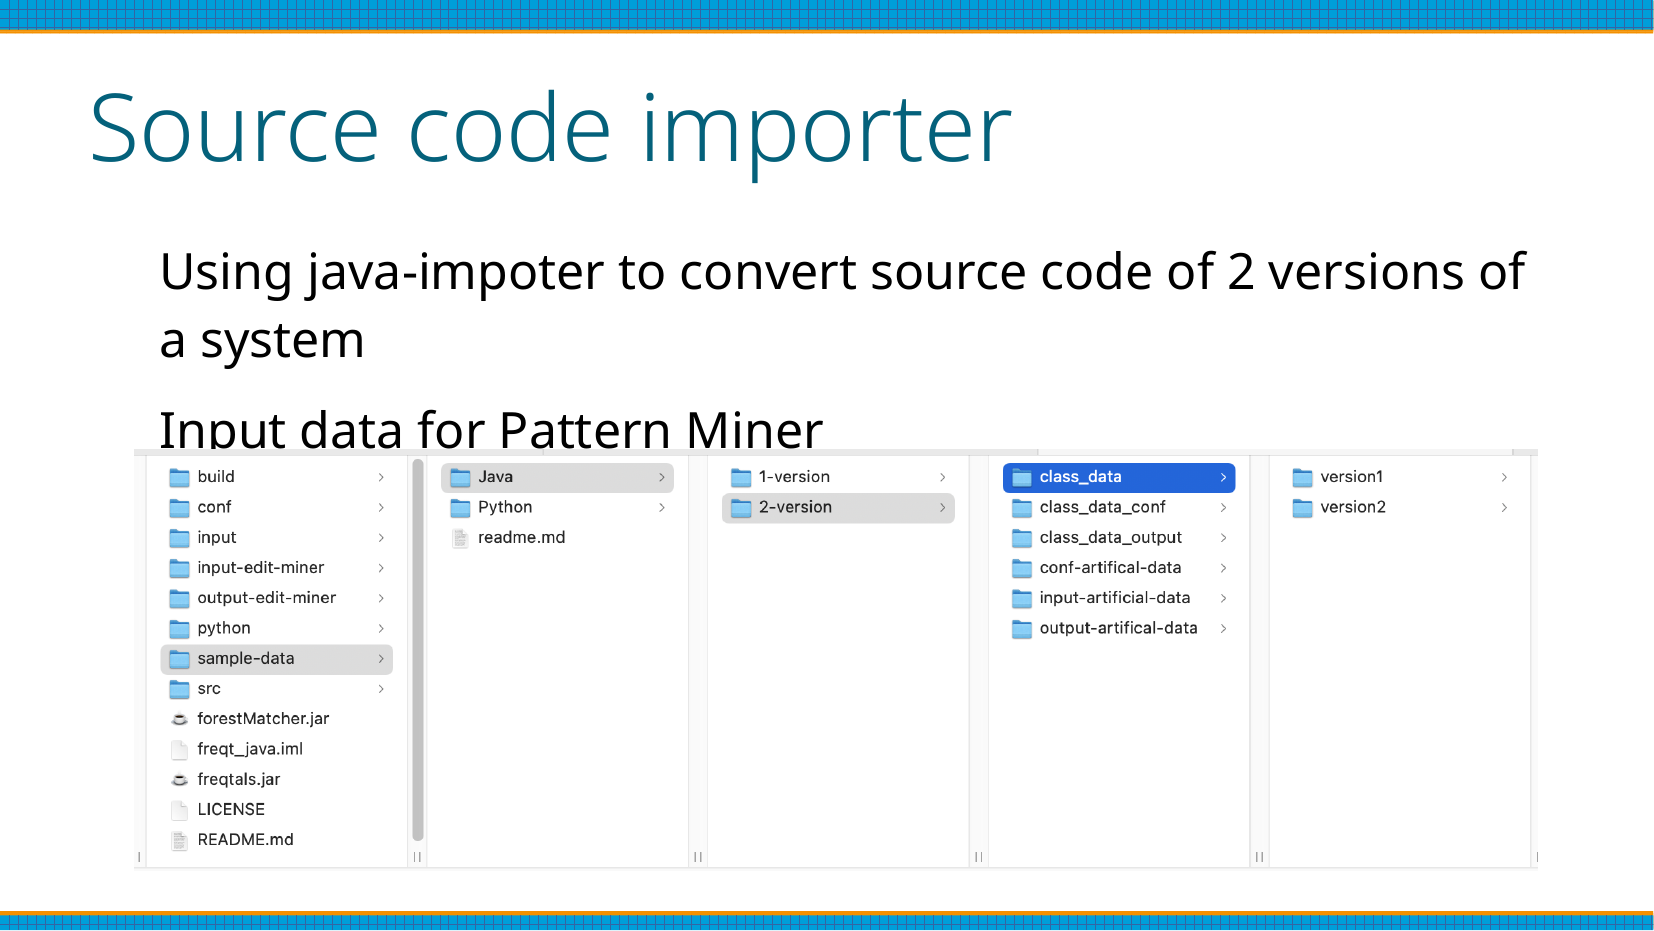

# Source code importer
Using java-impoter to convert source code of 2 versions of a system
Input data for Pattern Miner